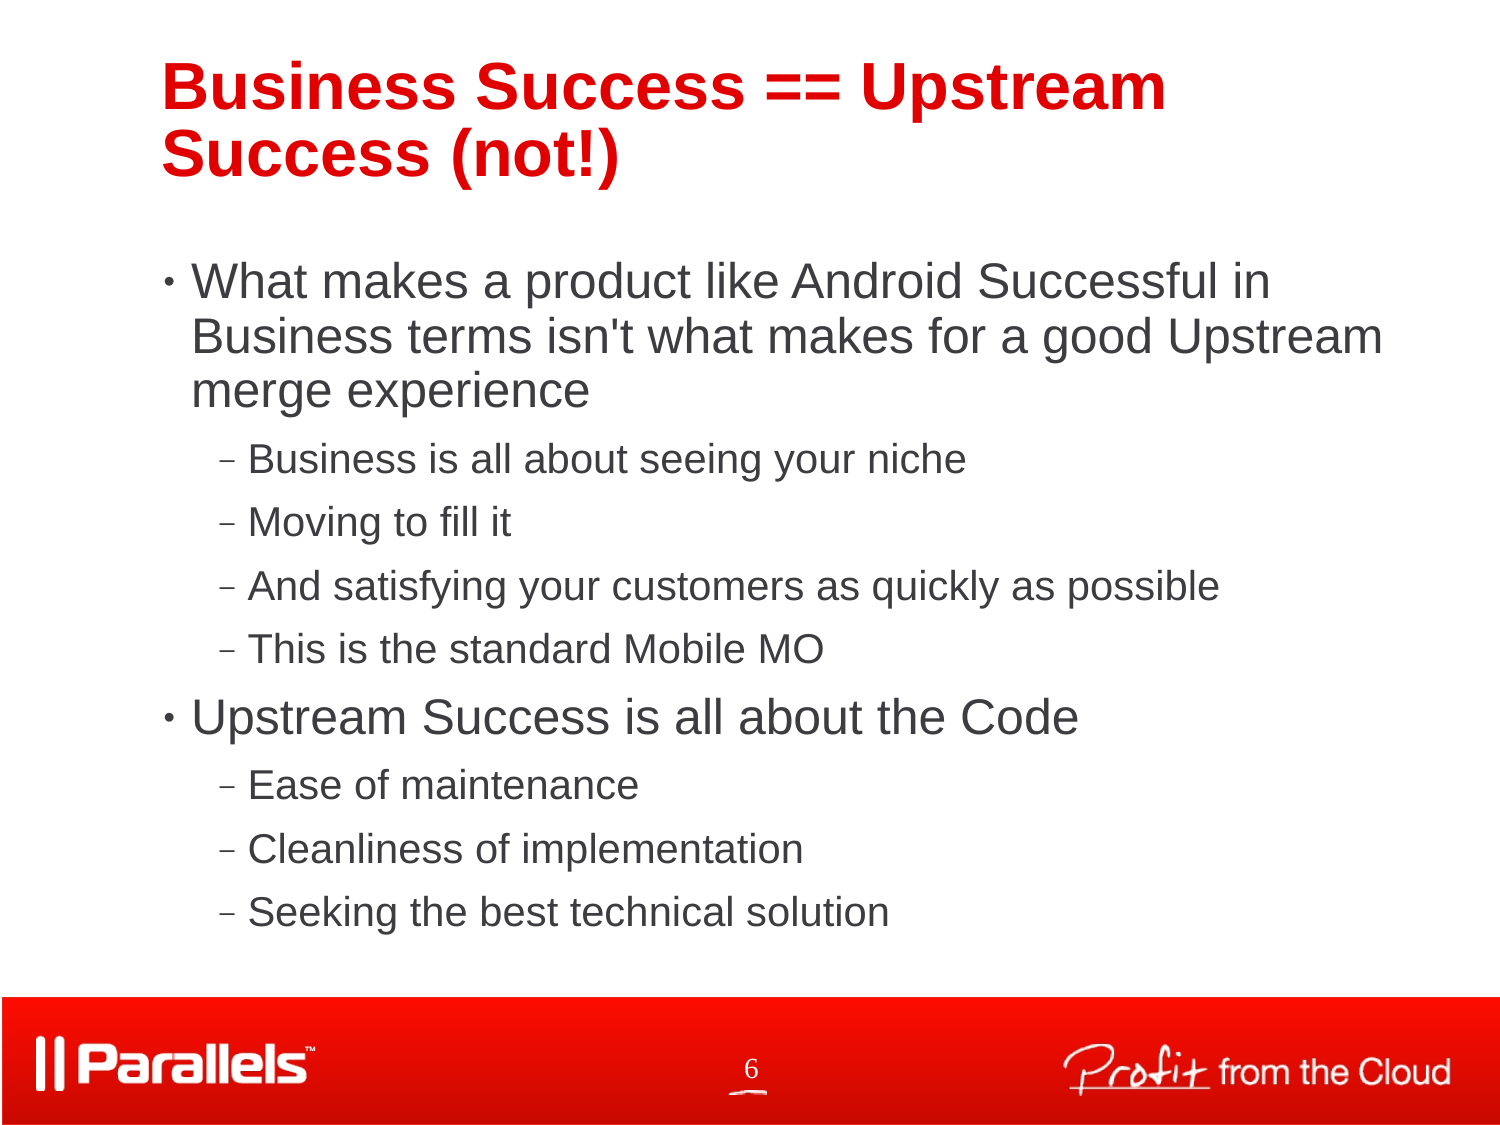

# Business Success == Upstream Success (not!)
What makes a product like Android Successful in Business terms isn't what makes for a good Upstream merge experience
Business is all about seeing your niche
Moving to fill it
And satisfying your customers as quickly as possible
This is the standard Mobile MO
Upstream Success is all about the Code
Ease of maintenance
Cleanliness of implementation
Seeking the best technical solution